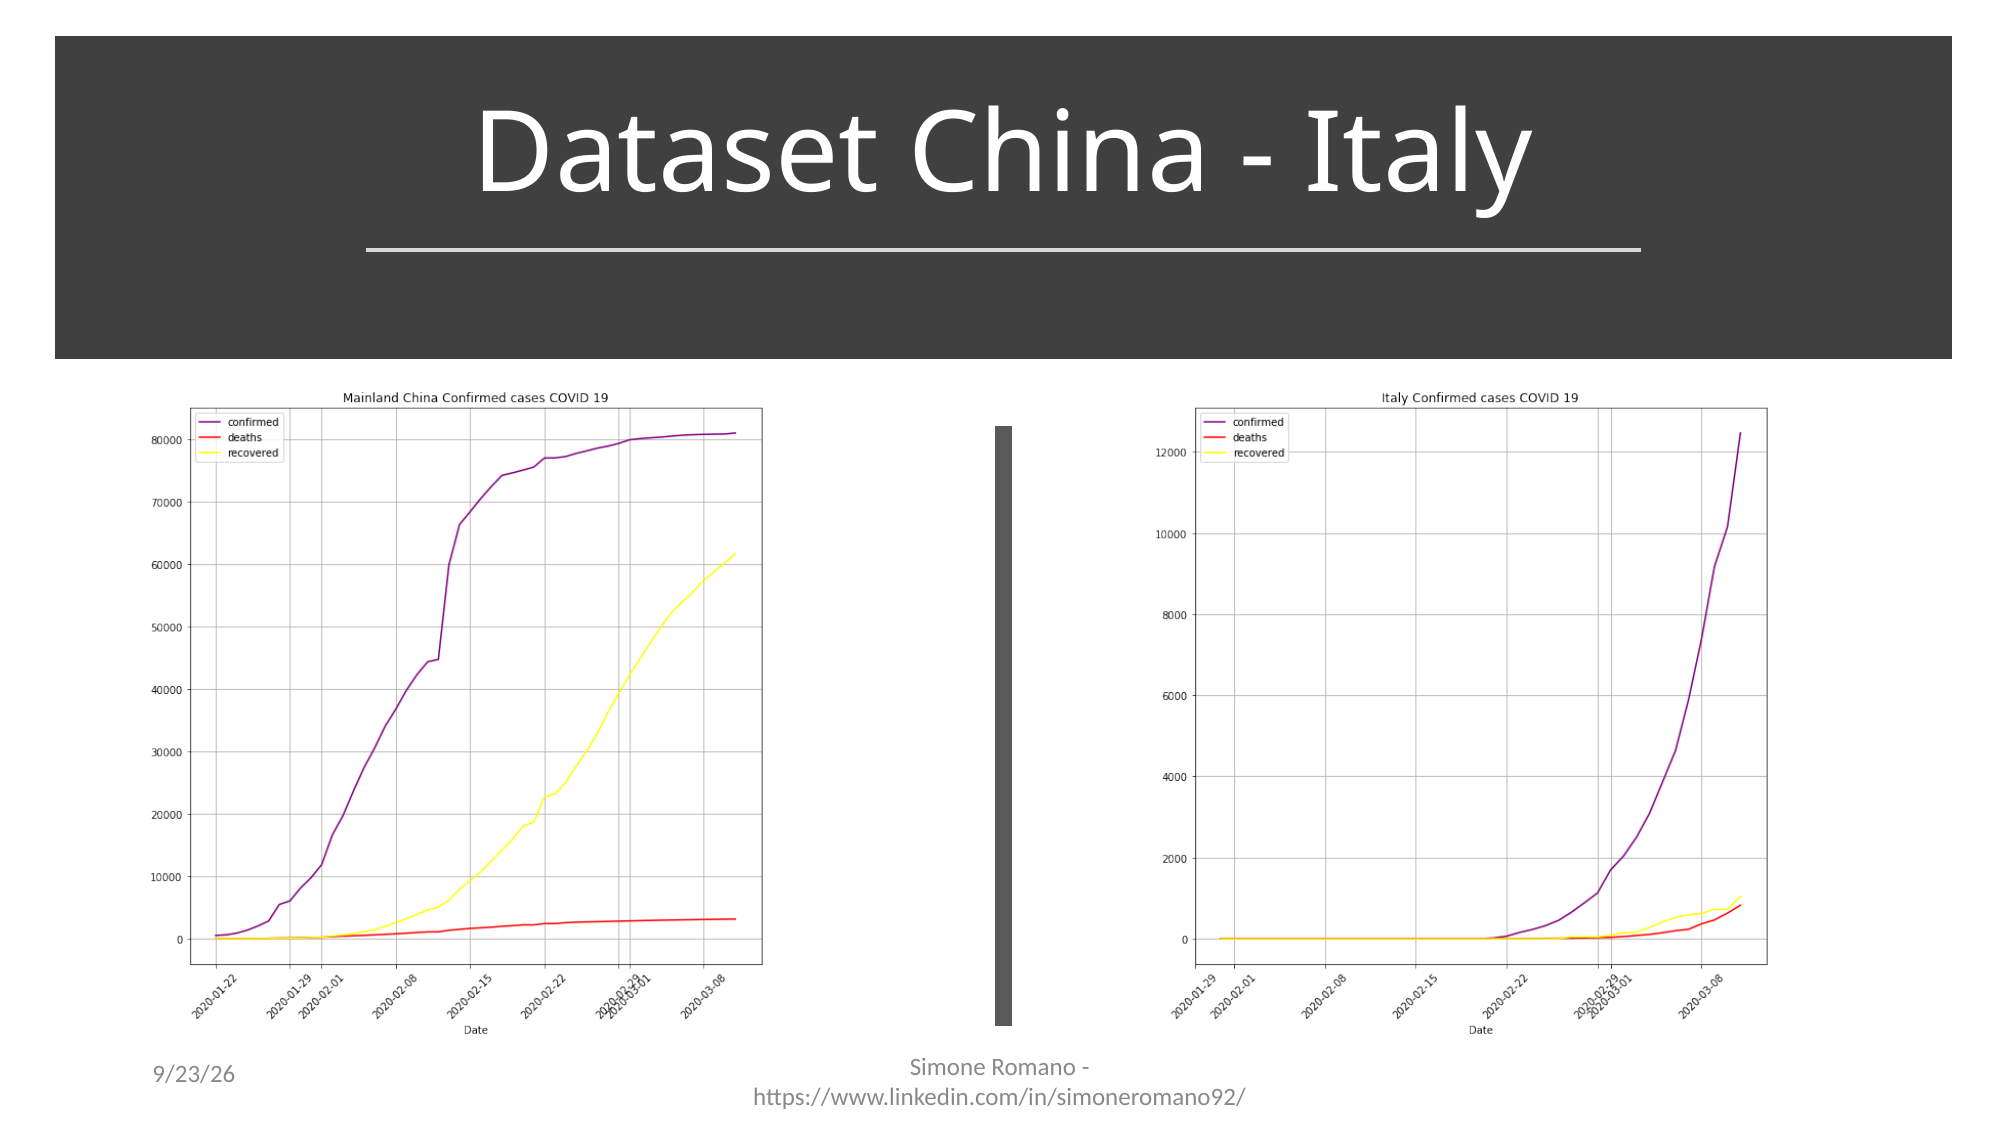

# Dataset China - Italy
Simone Romano - https://www.linkedin.com/in/simoneromano92/